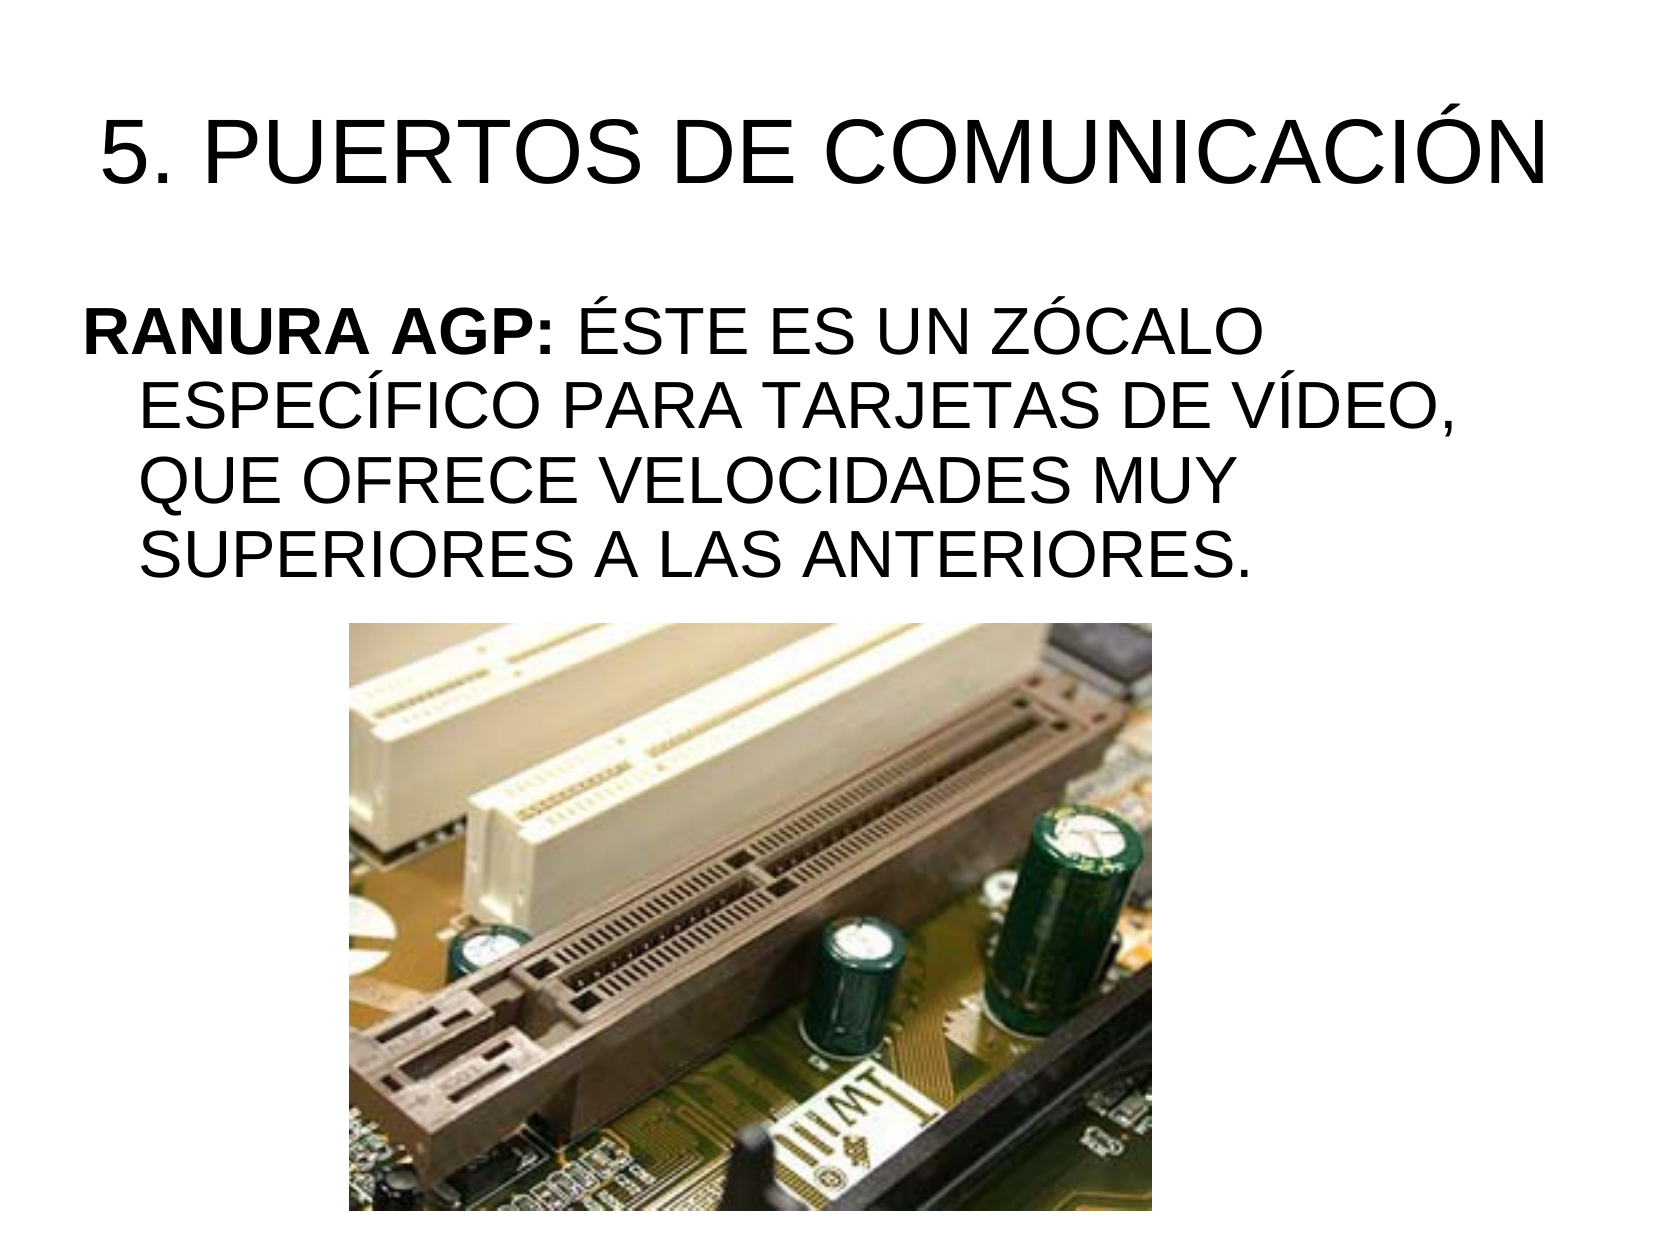

# 5. PUERTOS DE COMUNICACIÓN
RANURA AGP: ÉSTE ES UN ZÓCALO ESPECÍFICO PARA TARJETAS DE VÍDEO, QUE OFRECE VELOCIDADES MUY SUPERIORES A LAS ANTERIORES.